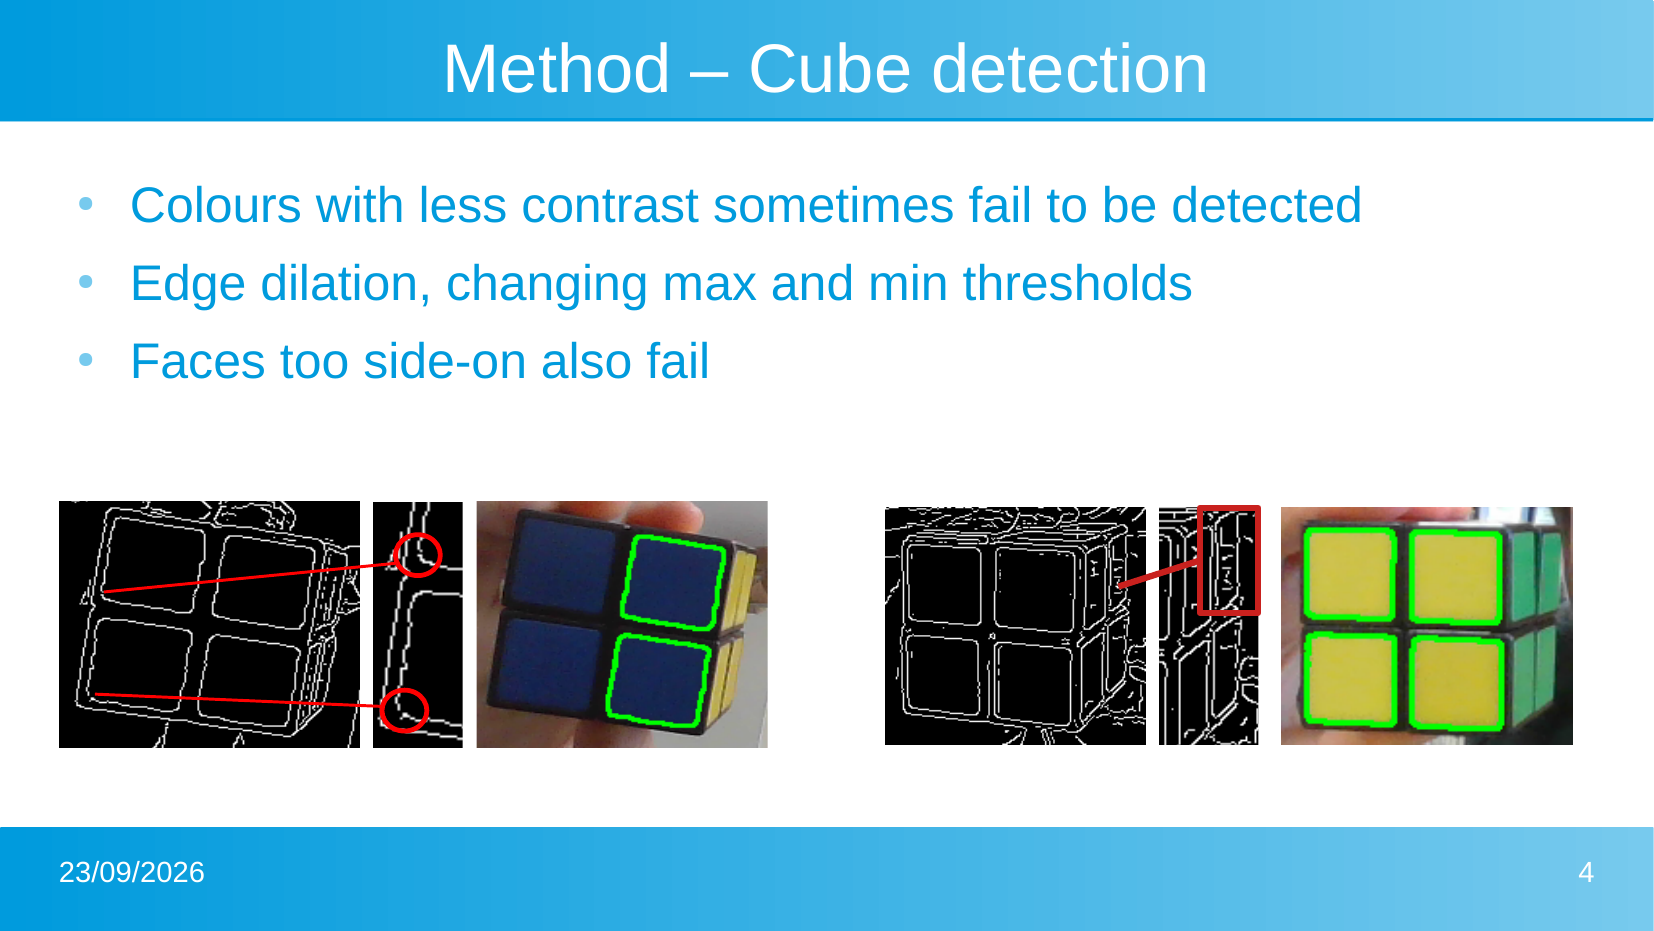

# Method – Cube detection
Colours with less contrast sometimes fail to be detected
Edge dilation, changing max and min thresholds
Faces too side-on also fail
4